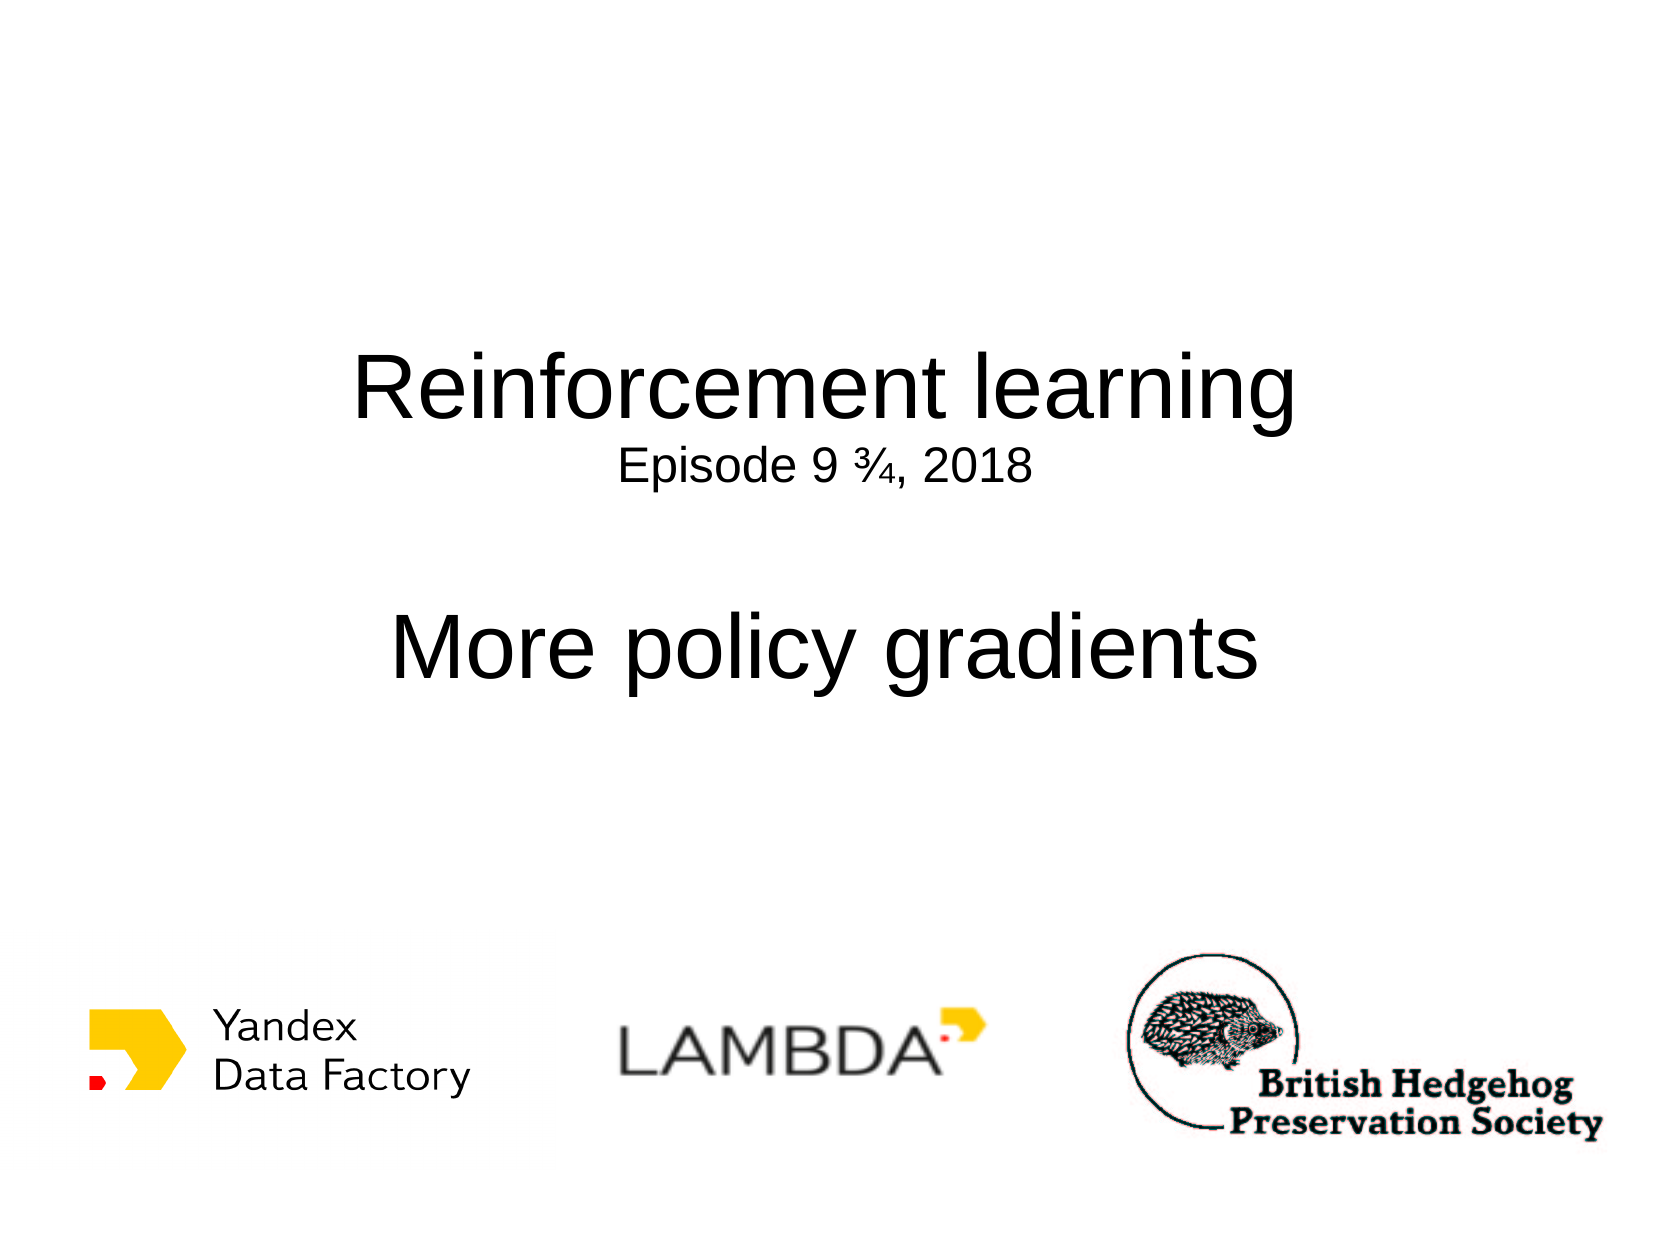

Reinforcement learning
Episode 9 ¾, 2018
More policy gradients
1